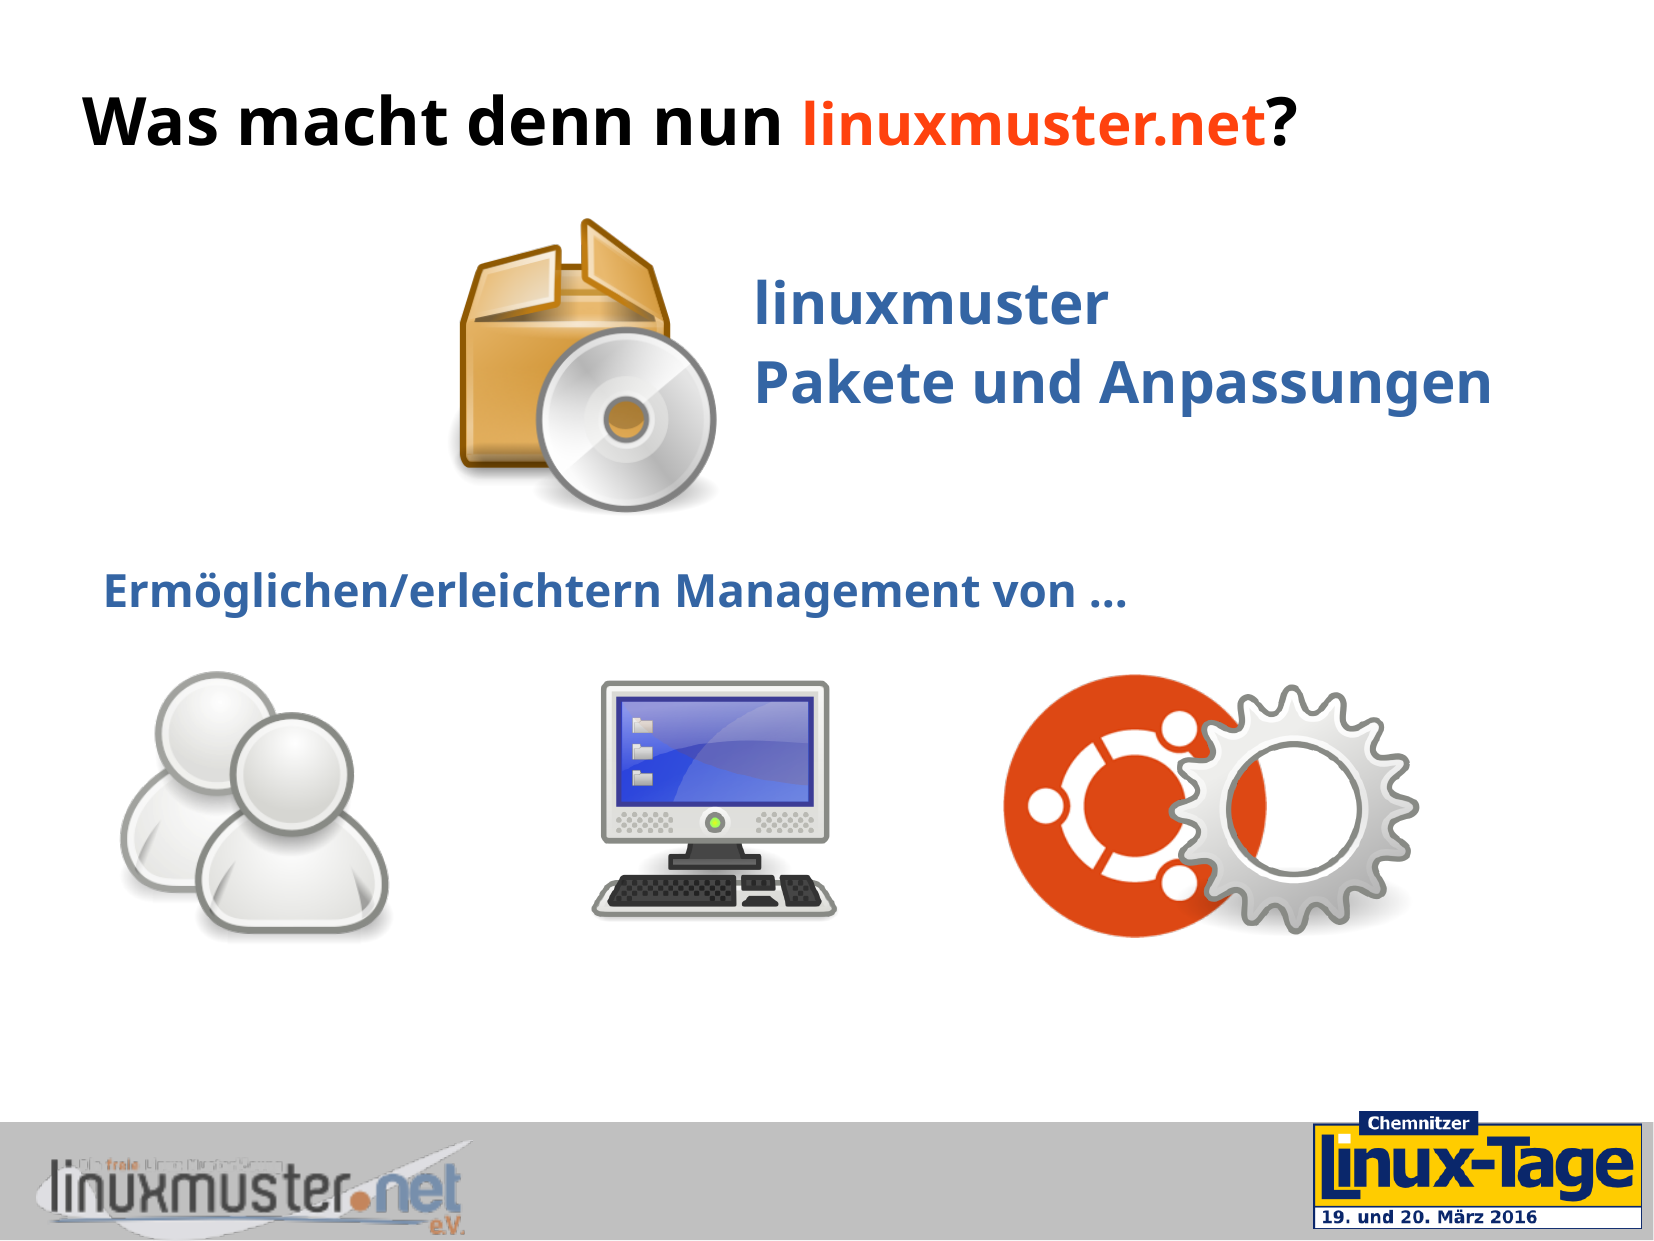

# Was macht denn nun linuxmuster.net?
linuxmuster
Pakete und Anpassungen
Ermöglichen/erleichtern Management von ...